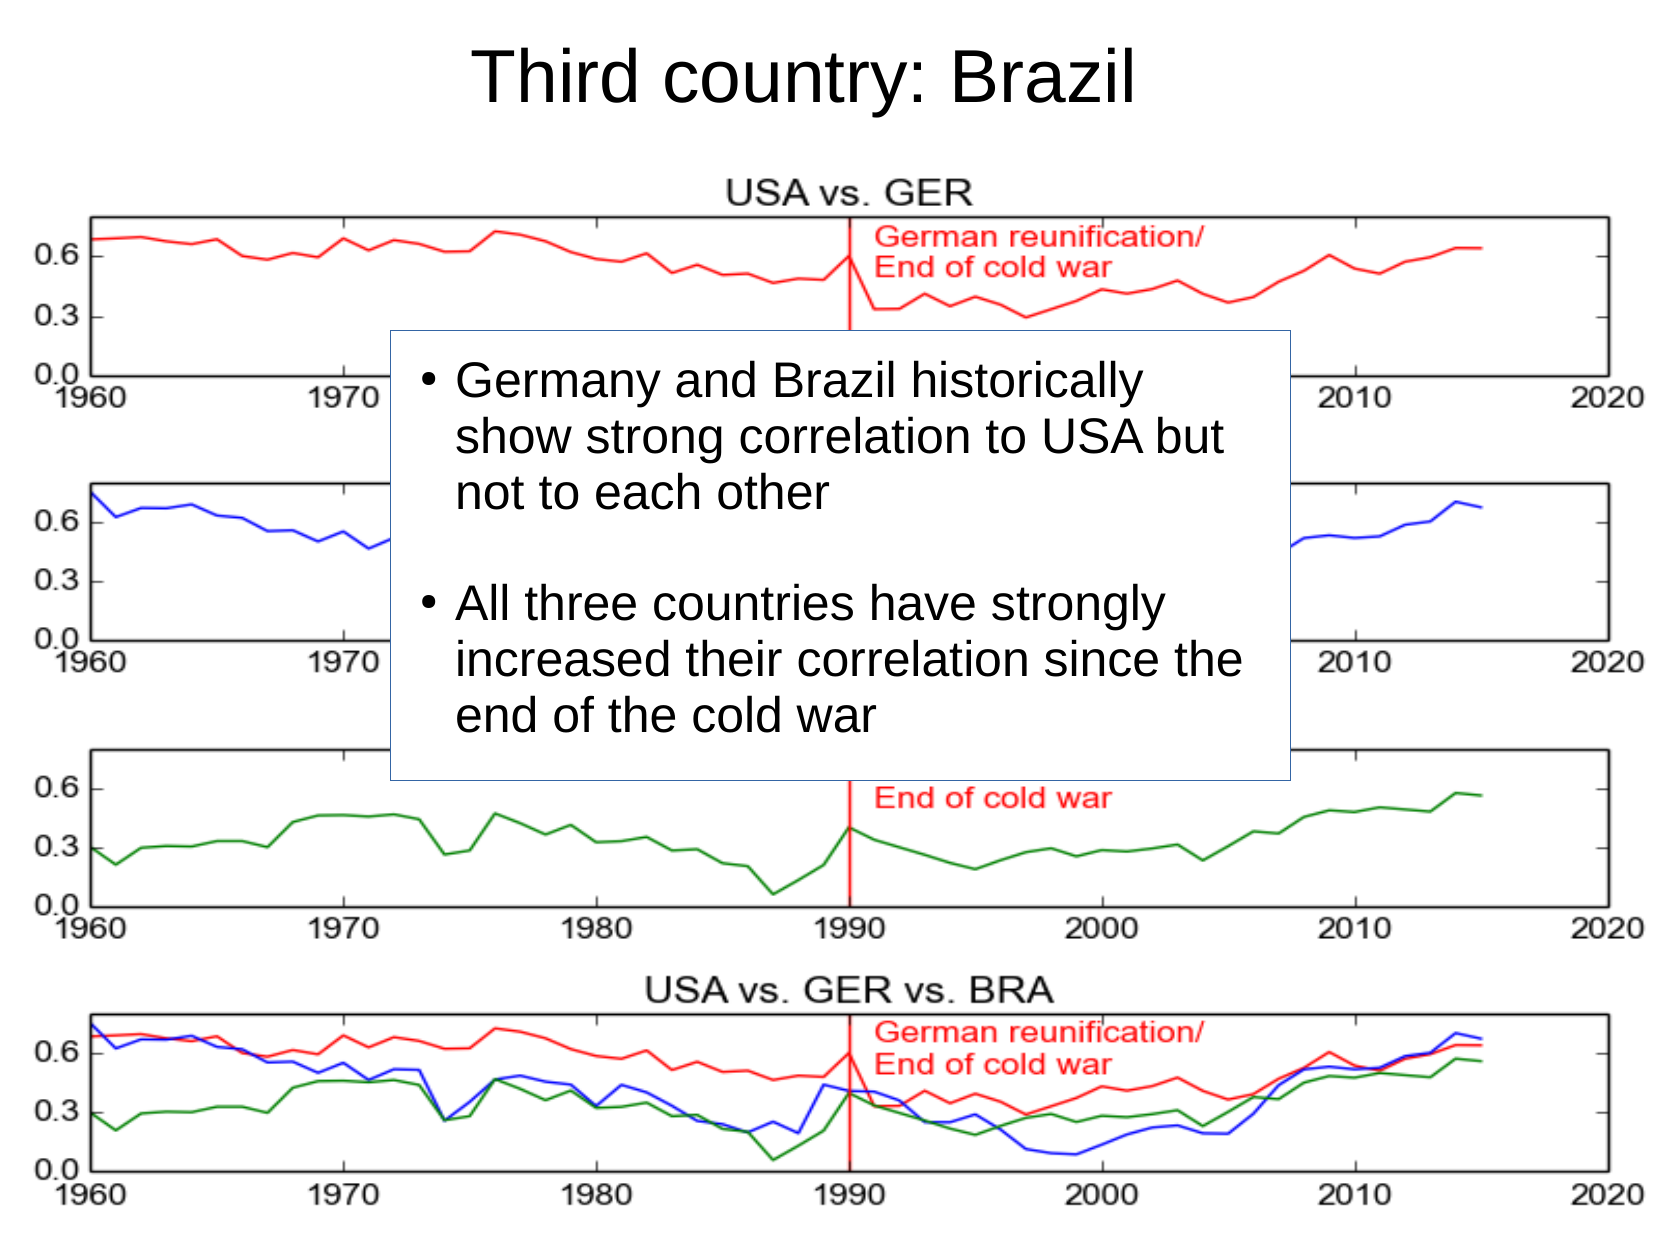

# Third country: Brazil
Germany and Brazil historically show strong correlation to USA but not to each other
All three countries have strongly increased their correlation since the end of the cold war